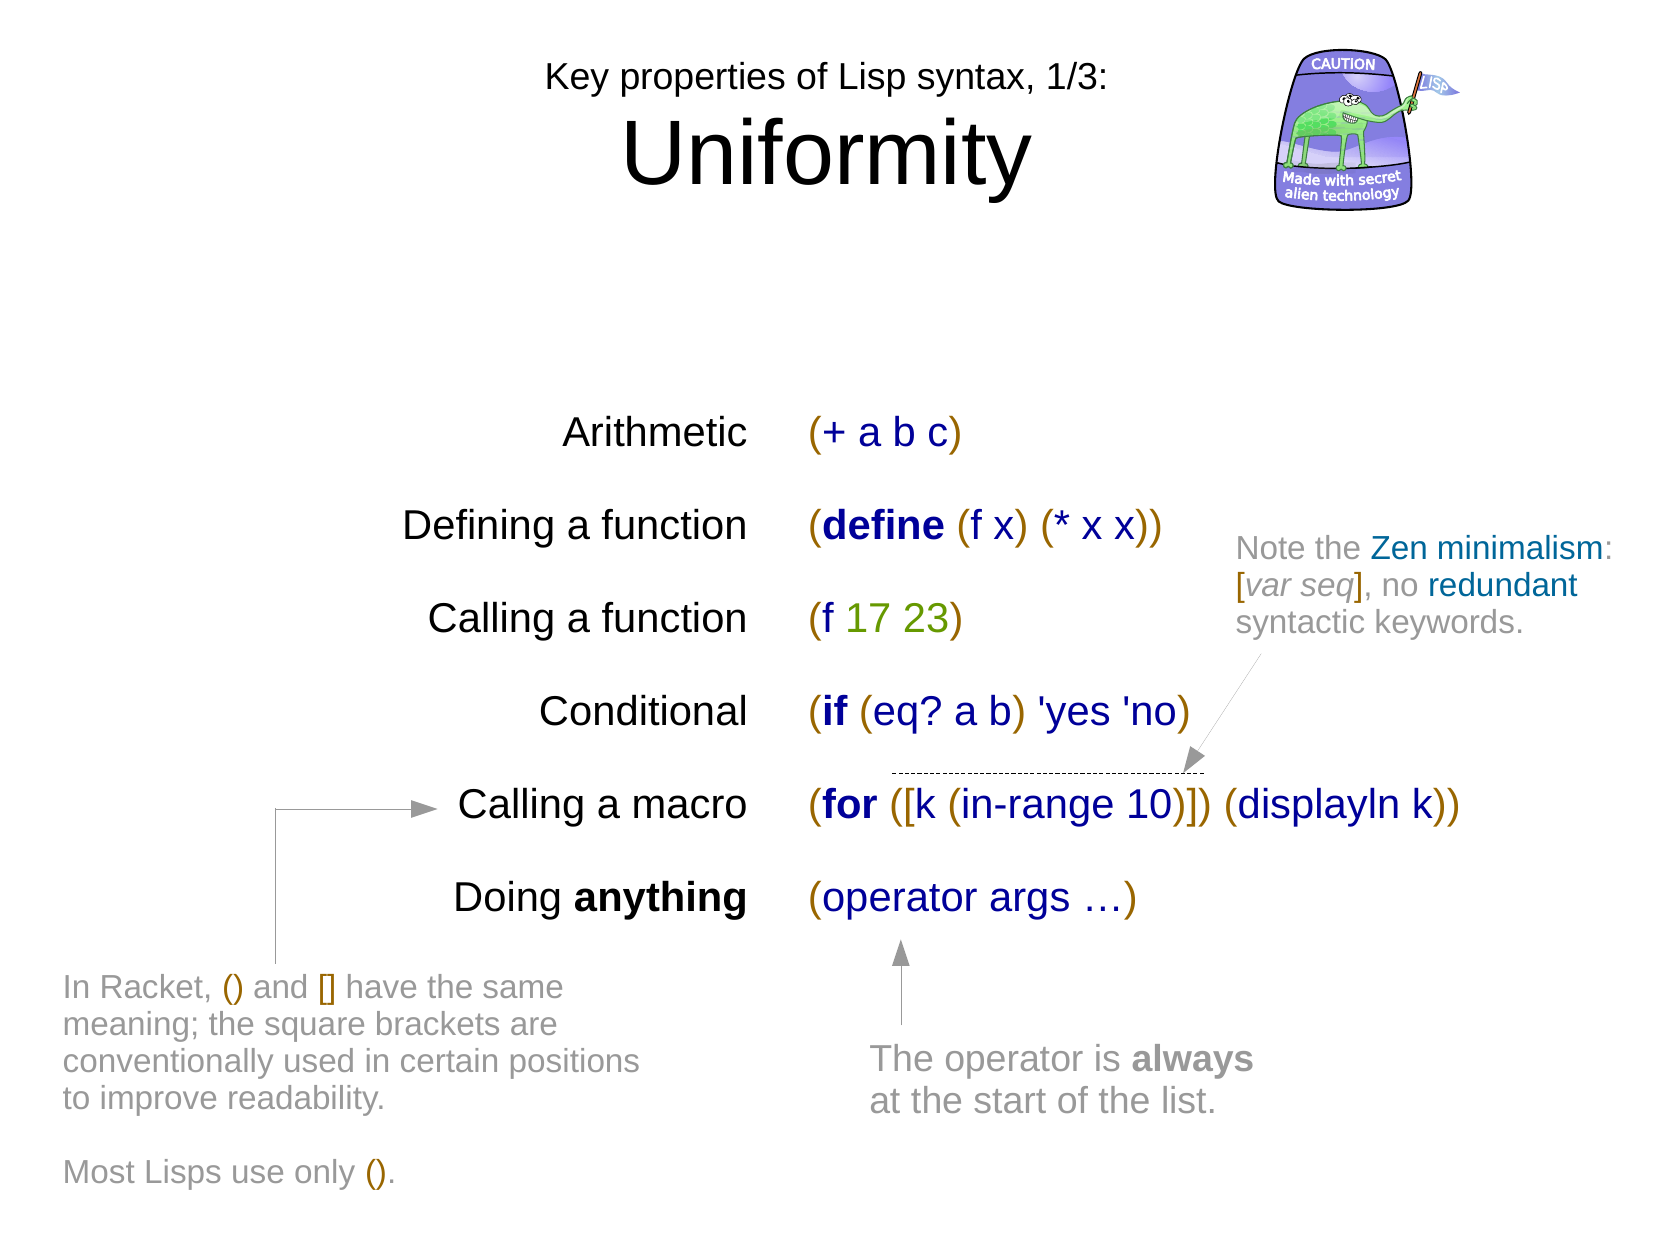

Key properties of Lisp syntax, 1/3:
# Uniformity
Arithmetic
Defining a function
Calling a function
Conditional
Calling a macro
Doing anything
(+ a b c)
(define (f x) (* x x))
(f 17 23)
(if (eq? a b) 'yes 'no)
(for ([k (in-range 10)]) (displayln k))
(operator args …)
Note the Zen minimalism:
[var seq], no redundant syntactic keywords.
In Racket, () and [] have the same
meaning; the square brackets are
conventionally used in certain positions
to improve readability.
Most Lisps use only ().
The operator is always
at the start of the list.